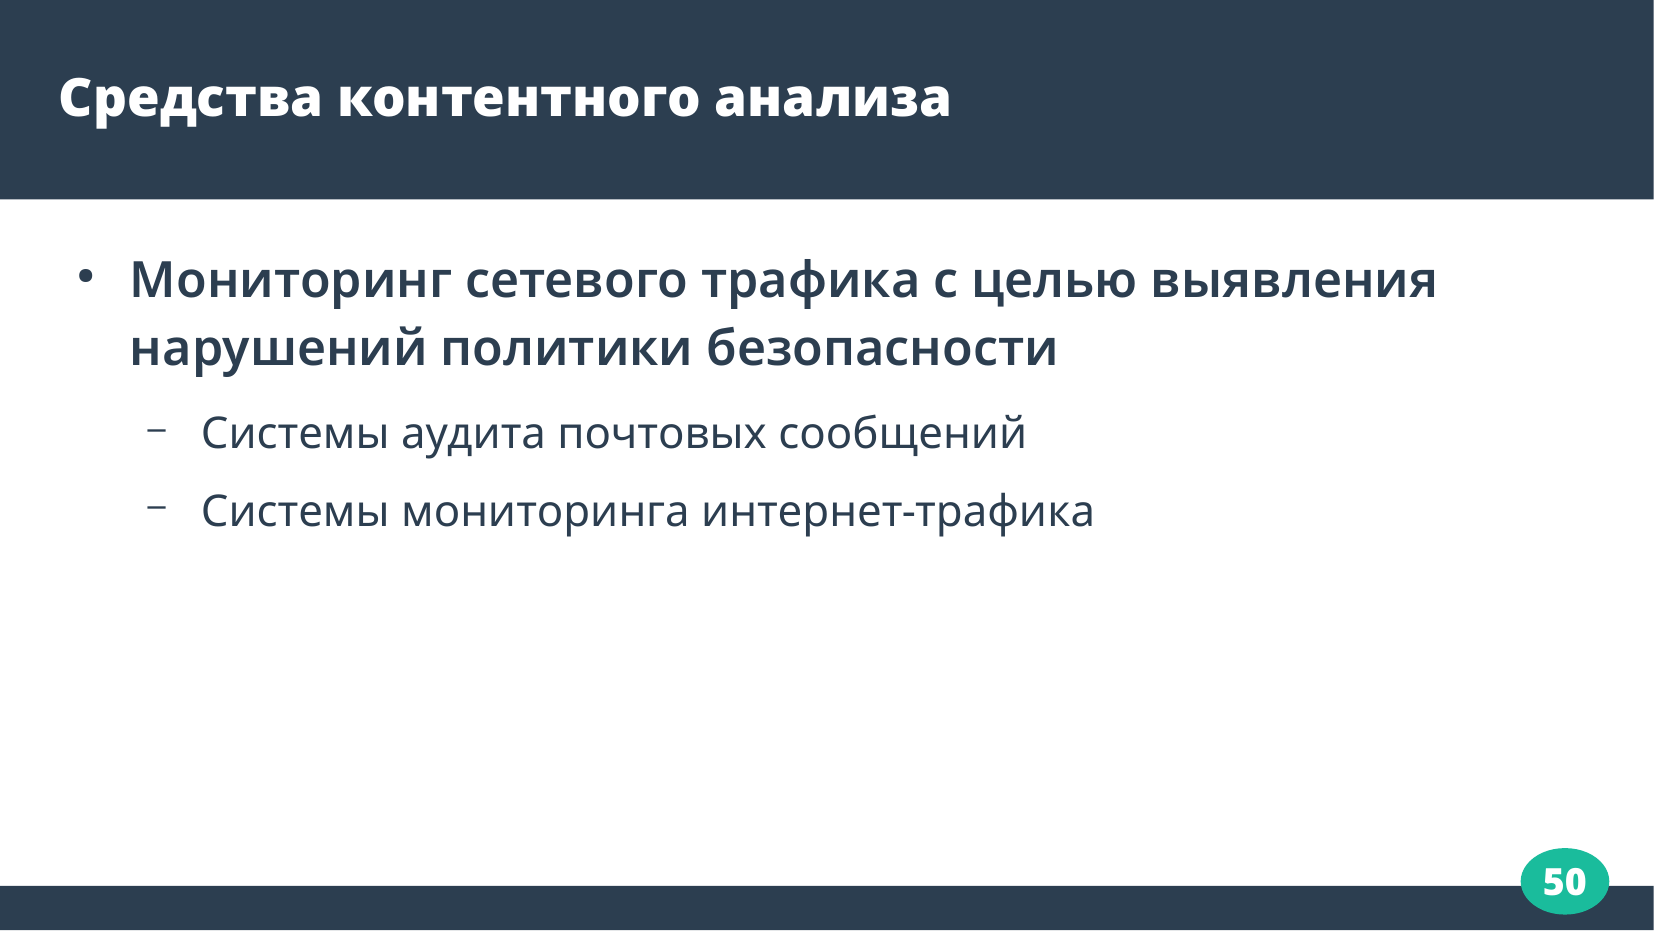

# Средства контентного анализа
Мониторинг сетевого трафика с целью выявления нарушений политики безопасности
Системы аудита почтовых сообщений
Системы мониторинга интернет-трафика
50